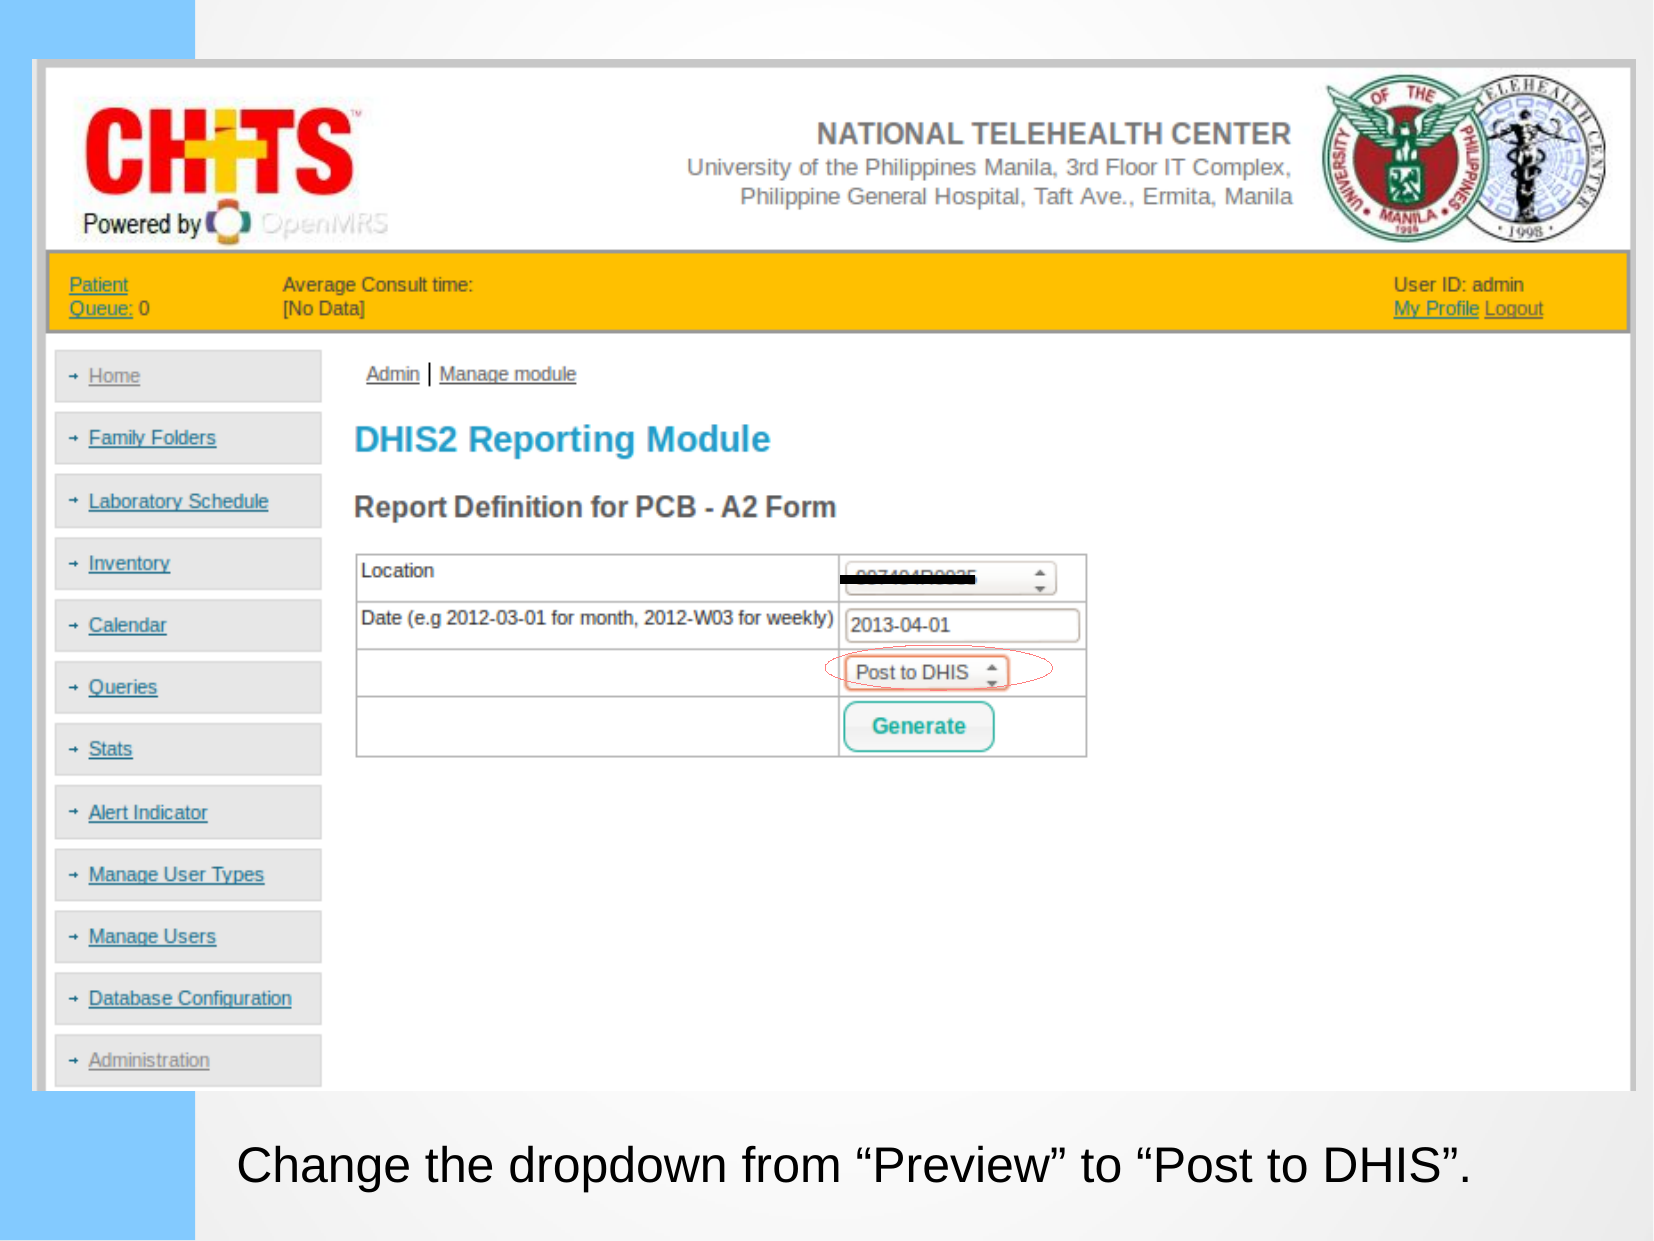

# Change the dropdown from “Preview” to “Post to DHIS”.